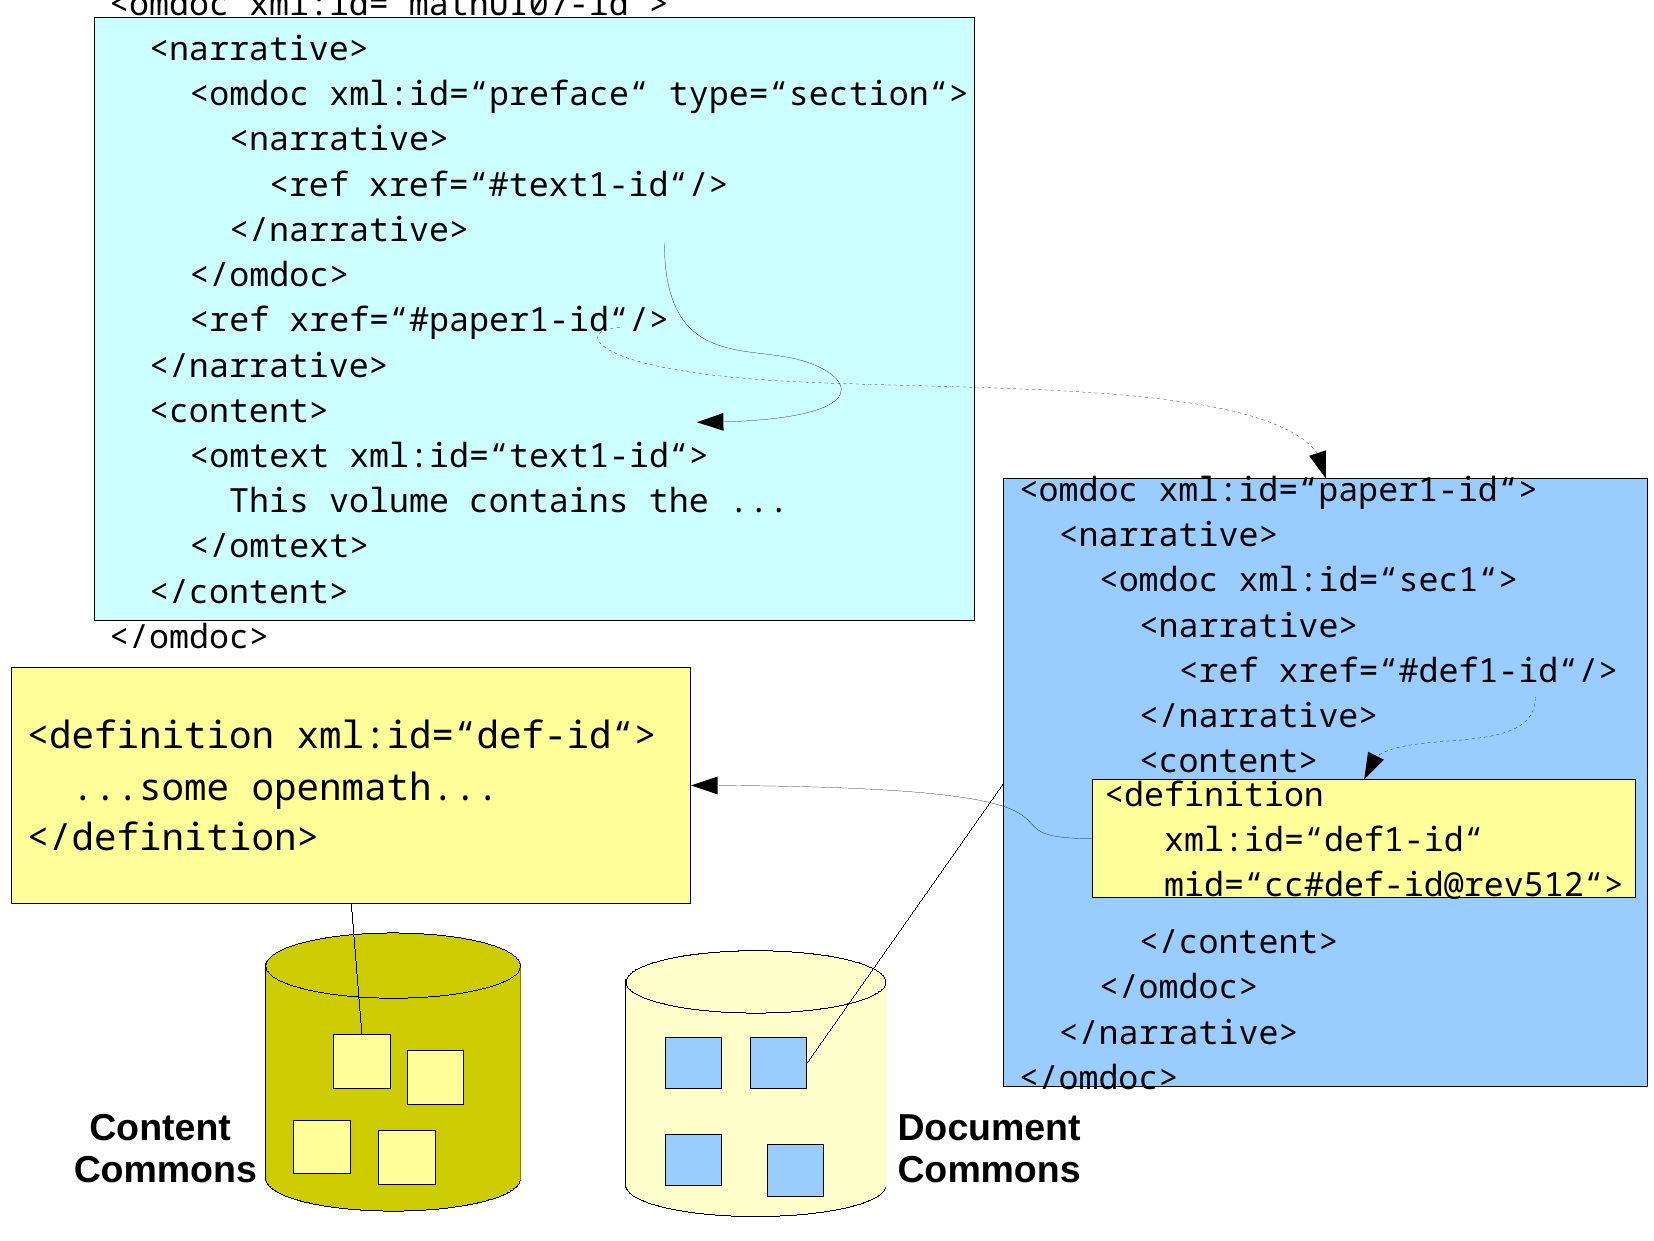

<omdoc xml:id=“mathUI07-id“>
 <narrative>
 <omdoc xml:id=“preface“ type=“section“>
 <narrative>
 <ref xref=“#text1-id“/>
 </narrative>
 </omdoc>
 <ref xref=“#paper1-id“/>
 </narrative>
 <content>
 <omtext xml:id=“text1-id“>
 This volume contains the ...
 </omtext>
 </content>
</omdoc>
<omdoc xml:id=“paper1-id“>
 <narrative>
 <omdoc xml:id=“sec1“>
 <narrative>
 <ref xref=“#def1-id“/>
 </narrative>
 <content>
 </content>
 </omdoc>
 </narrative>
</omdoc>
<definition xml:id=“def-id“>
 ...some openmath...
</definition>
<definition
 xml:id=“def1-id“
 mid=“cc#def-id@rev512“>
Content
Commons
Document
Commons